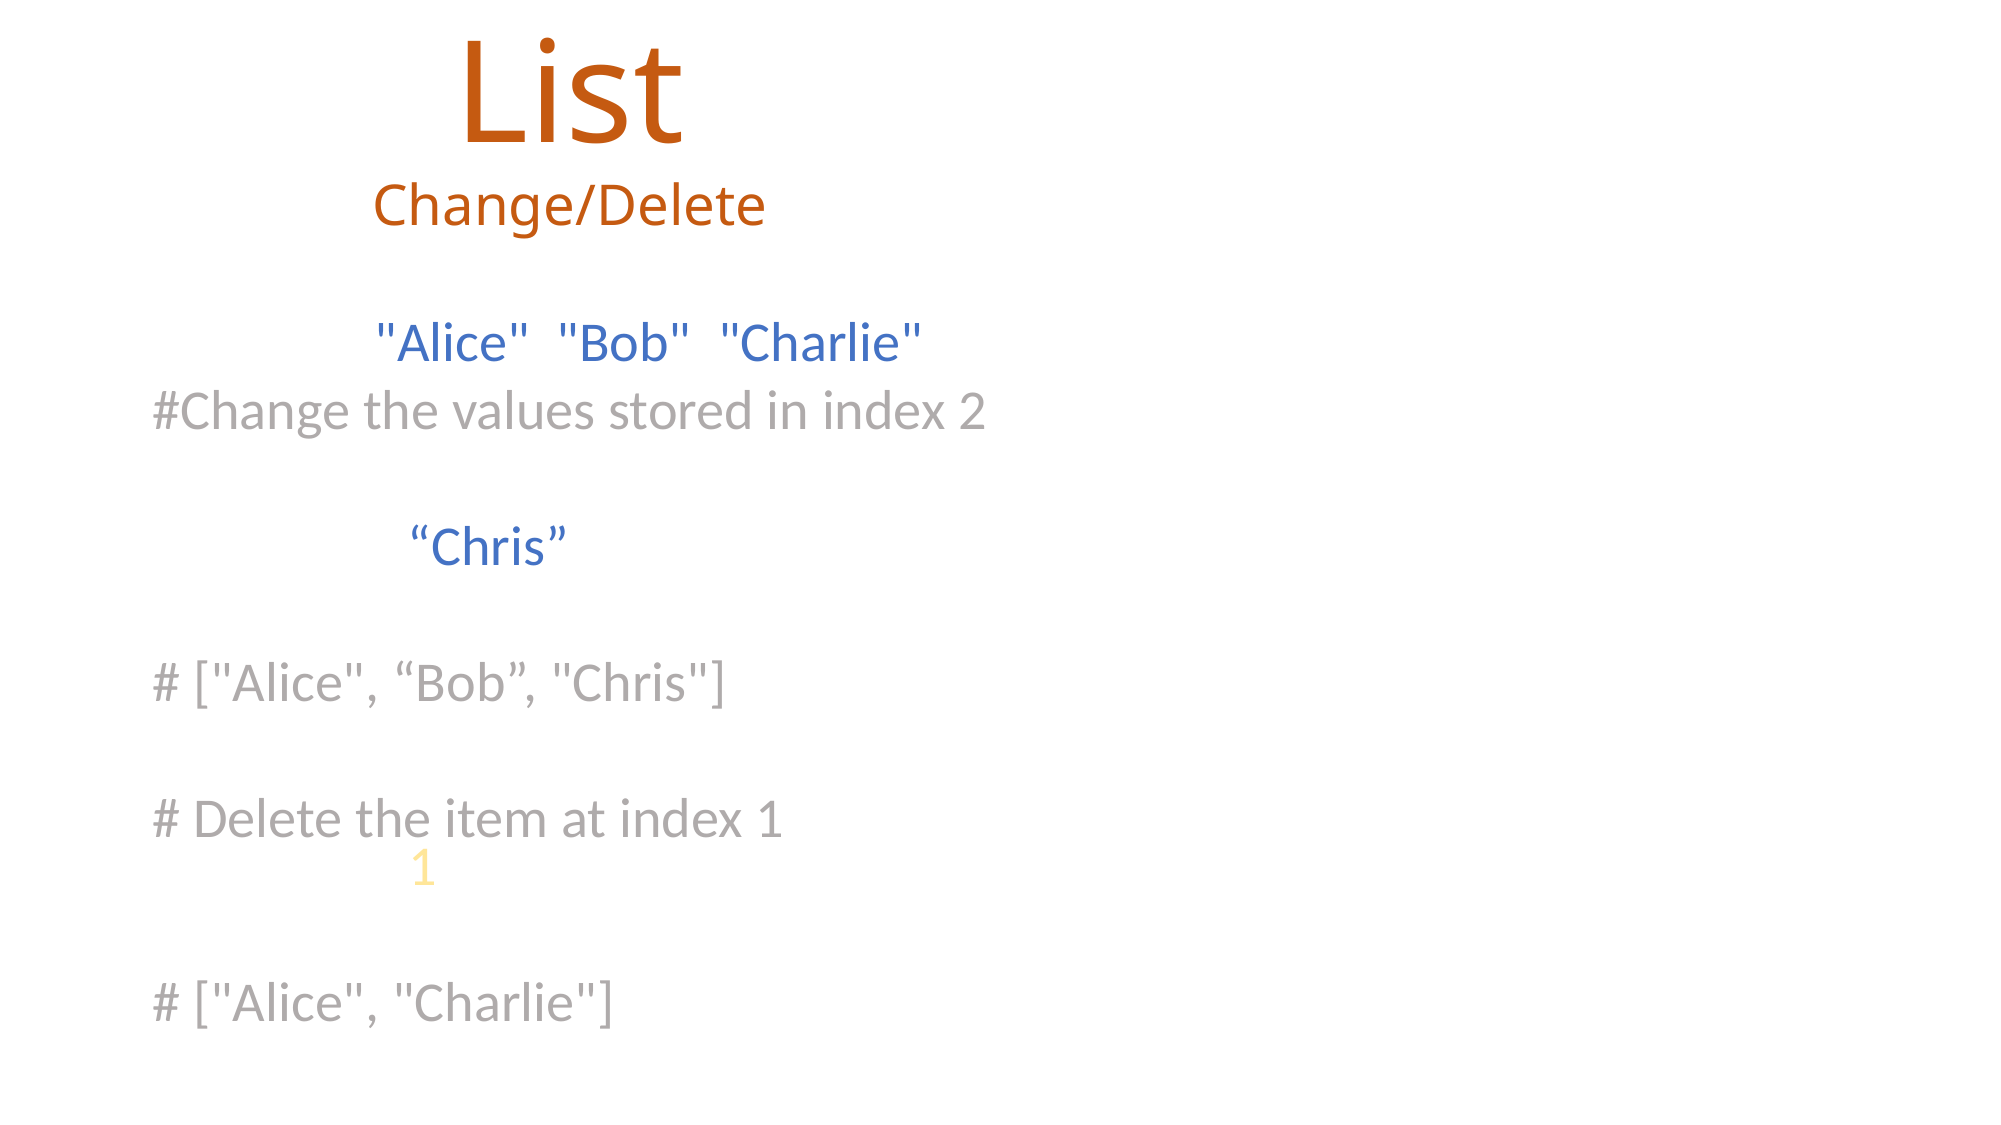

# List
Change/Delete
names = ["Alice", "Bob", "Charlie"]
#Change the values stored in index 2
names[2]= “Chris”
print(names)
# ["Alice", “Bob”, "Chris"]
# Delete the item at index 1 del(names[1])
print(names)
# ["Alice", "Charlie"]